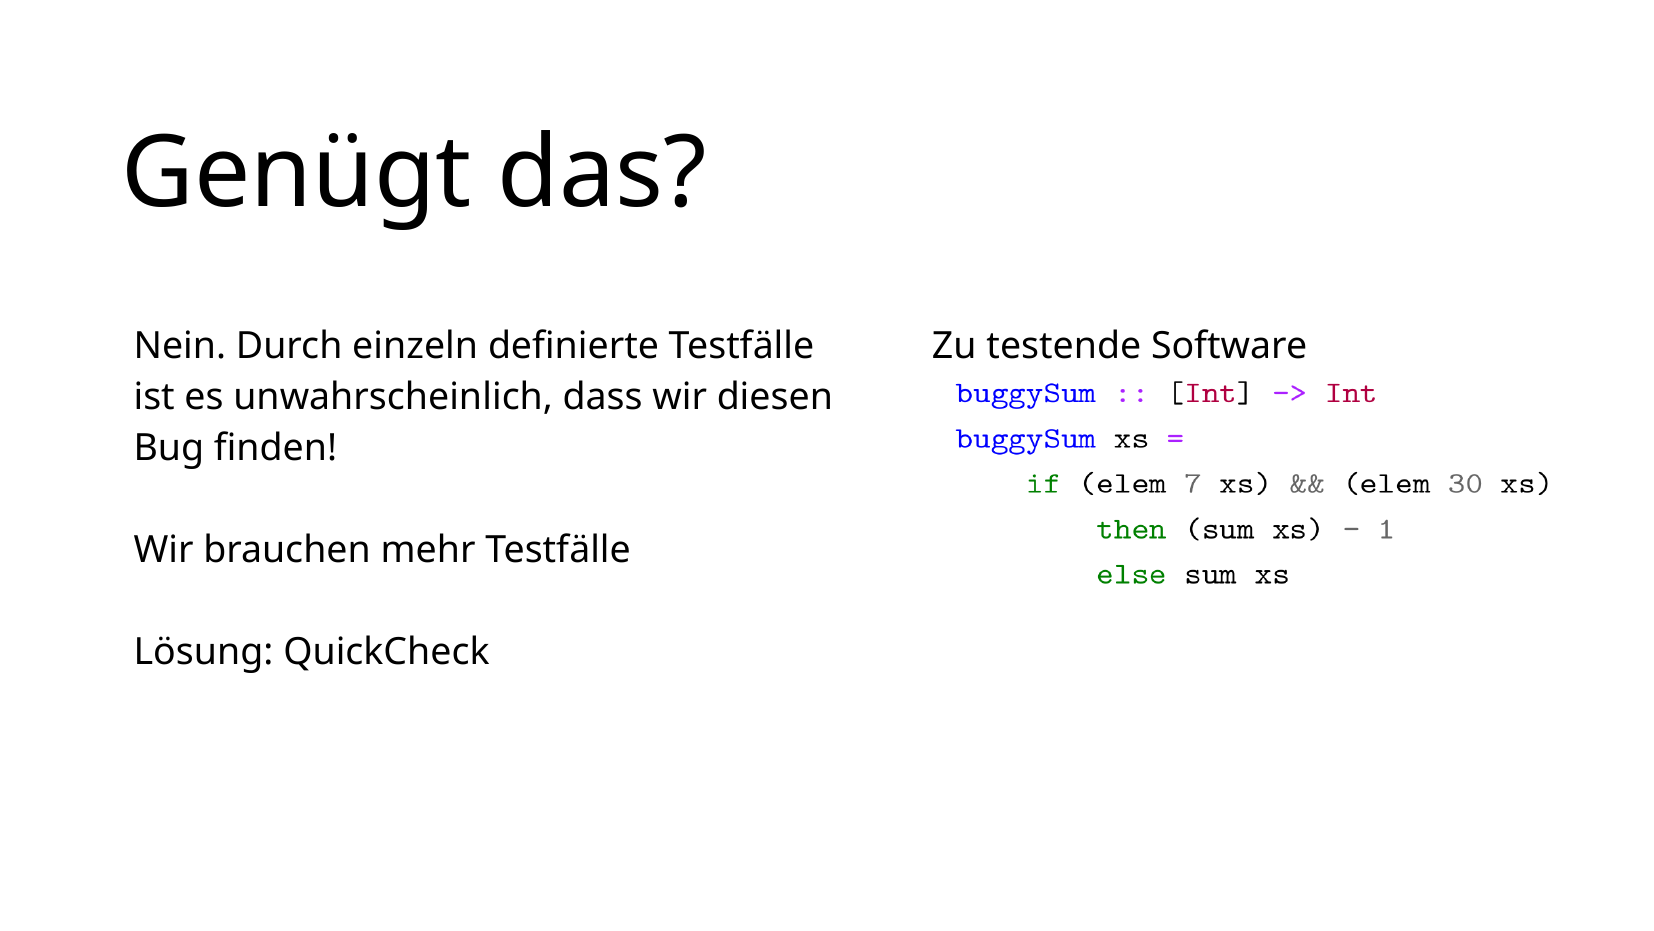

Genügt das?
Nein. Durch einzeln definierte Testfälle Zu testende Software
ist es unwahrscheinlich, dass wir diesen
Bug finden!
Wir brauchen mehr Testfälle
Lösung: QuickCheck